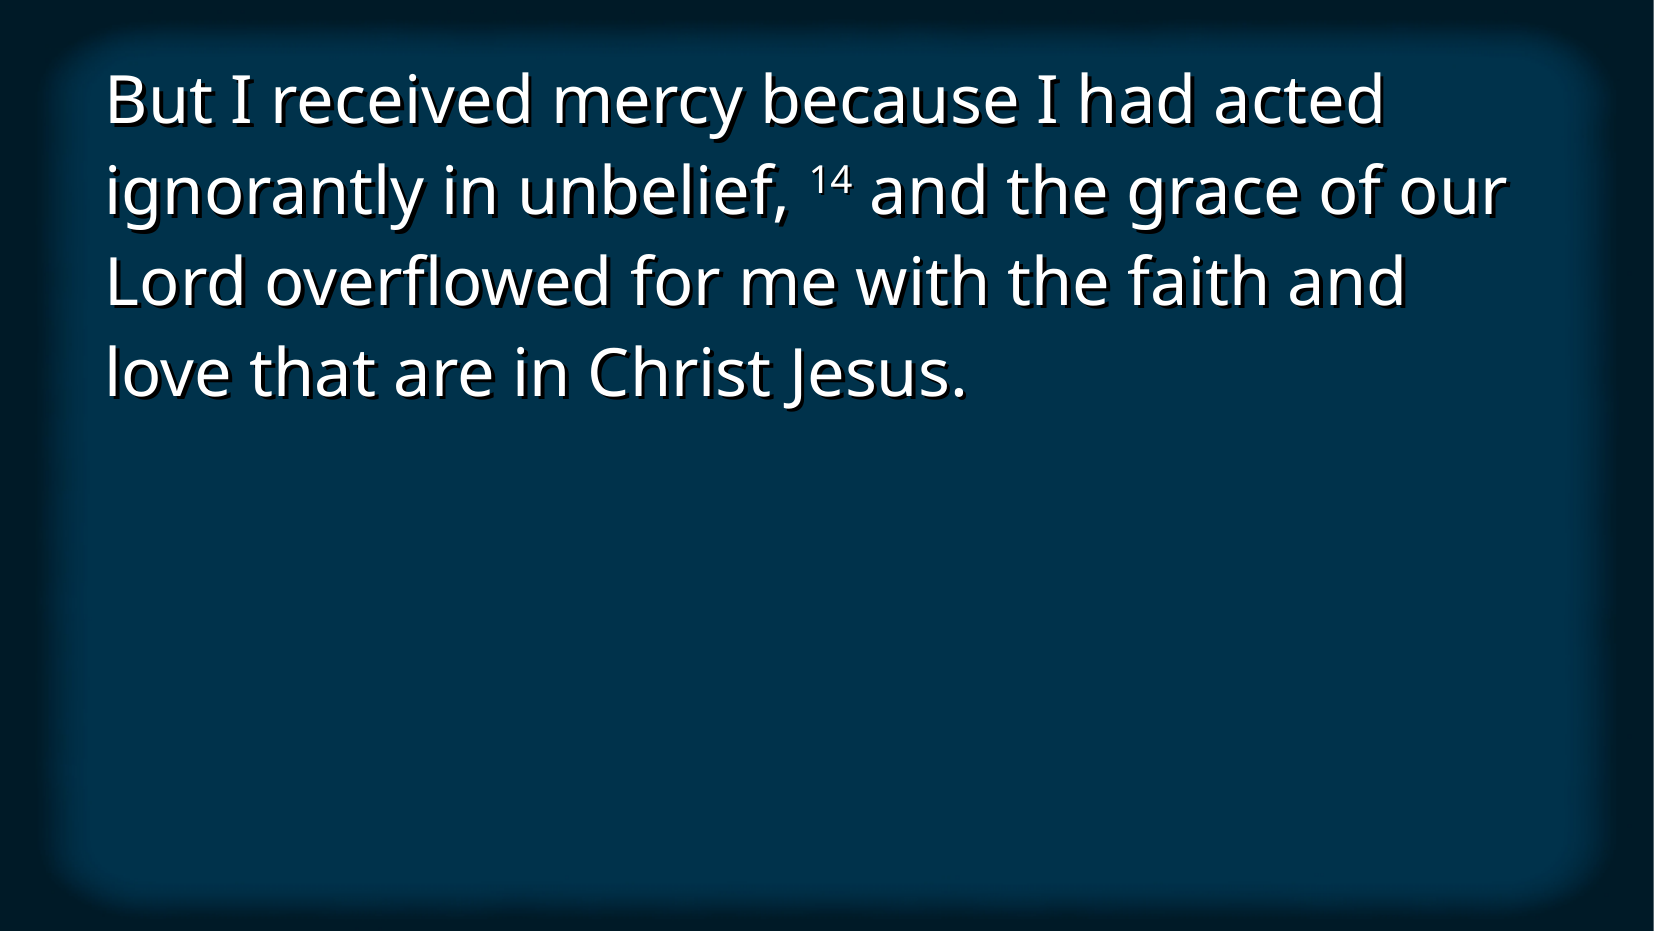

But I received mercy because I had acted ignorantly in unbelief, 14 and the grace of our Lord overflowed for me with the faith and love that are in Christ Jesus.